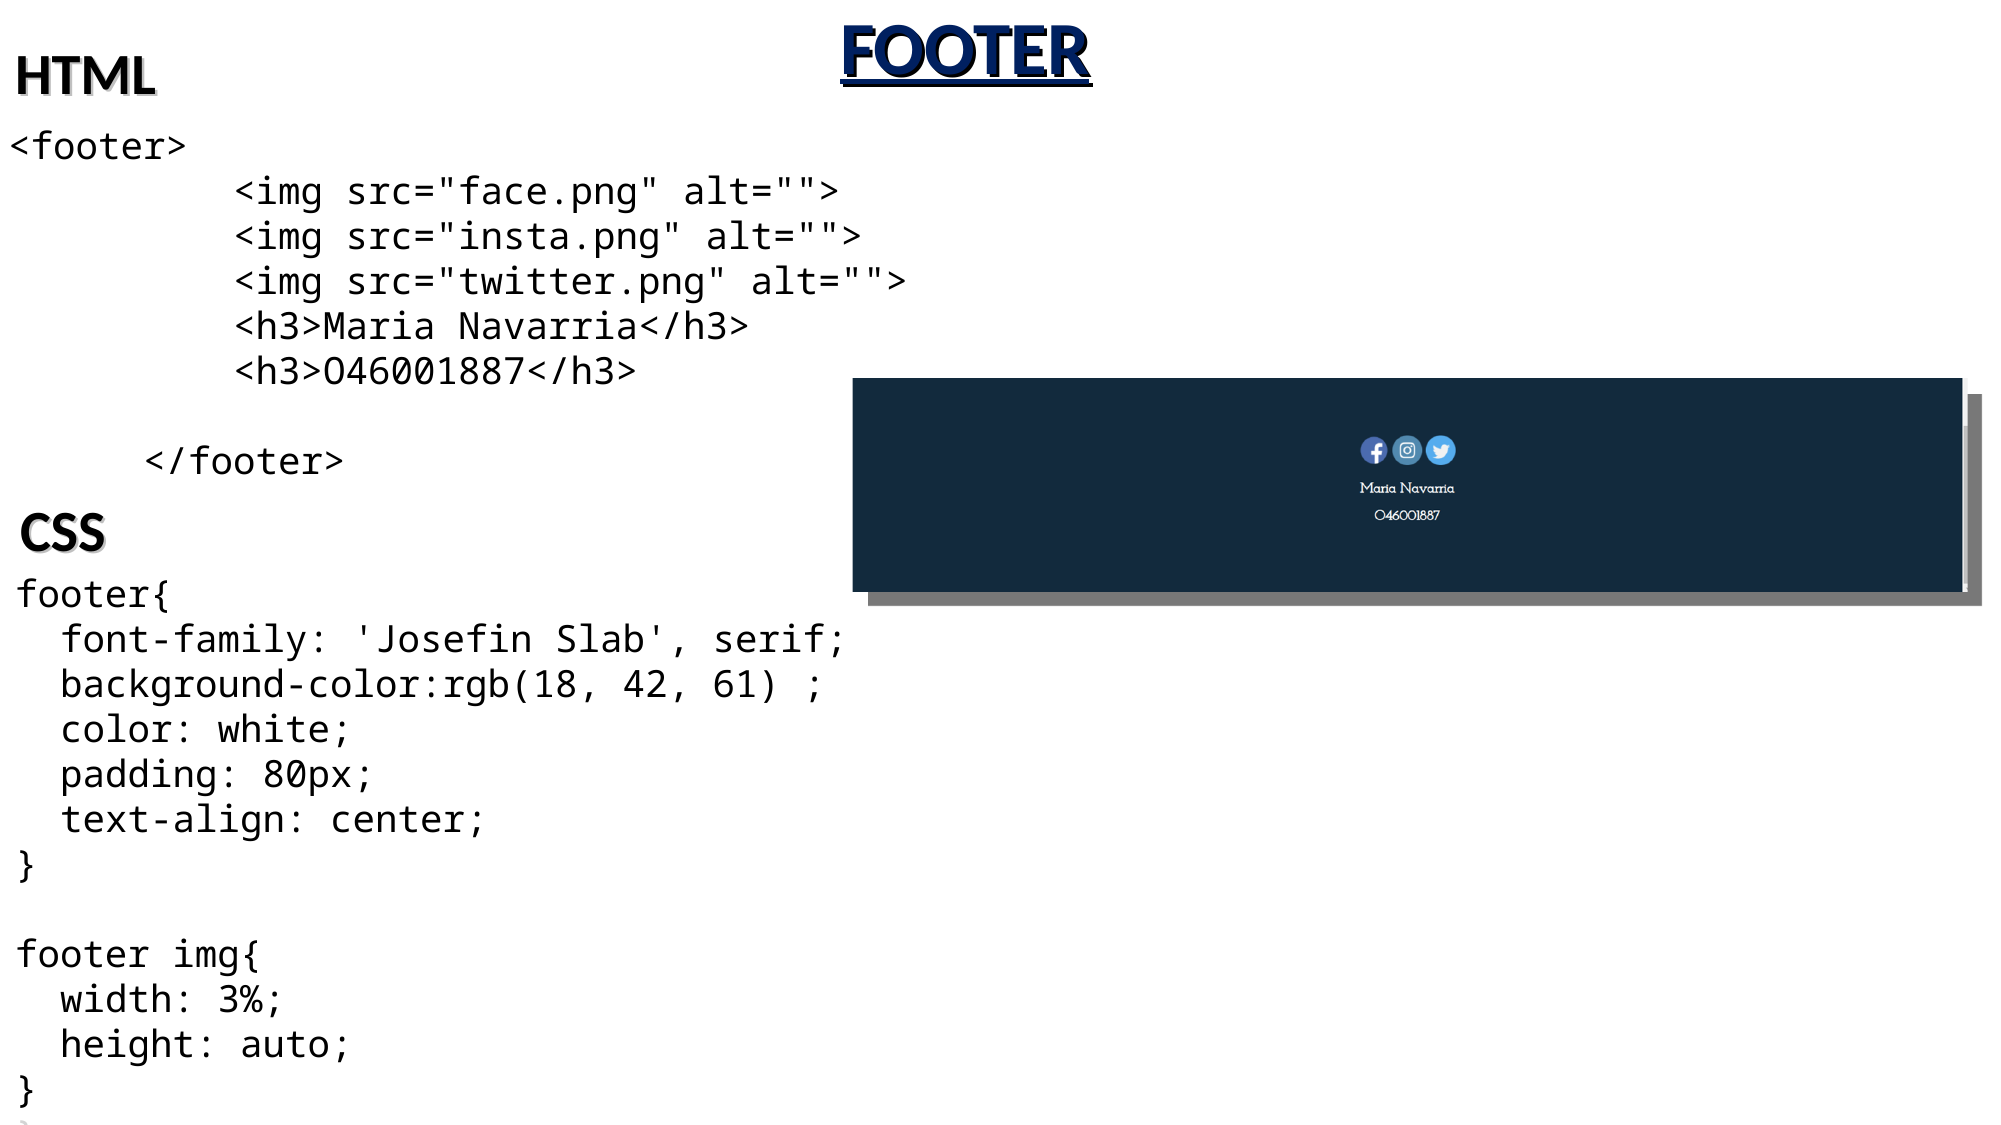

FOOTER
HTML
 <footer>
           <img src="face.png" alt="">
           <img src="insta.png" alt="">
           <img src="twitter.png" alt="">
           <h3>Maria Navarria</h3>
           <h3>O46001887</h3>
       </footer>
CSS
footer{
  font-family: 'Josefin Slab', serif;
  background-color:rgb(18, 42, 61) ;
  color: white;
  padding: 80px;
  text-align: center;
}
footer img{
  width: 3%;
  height: auto;
}
}